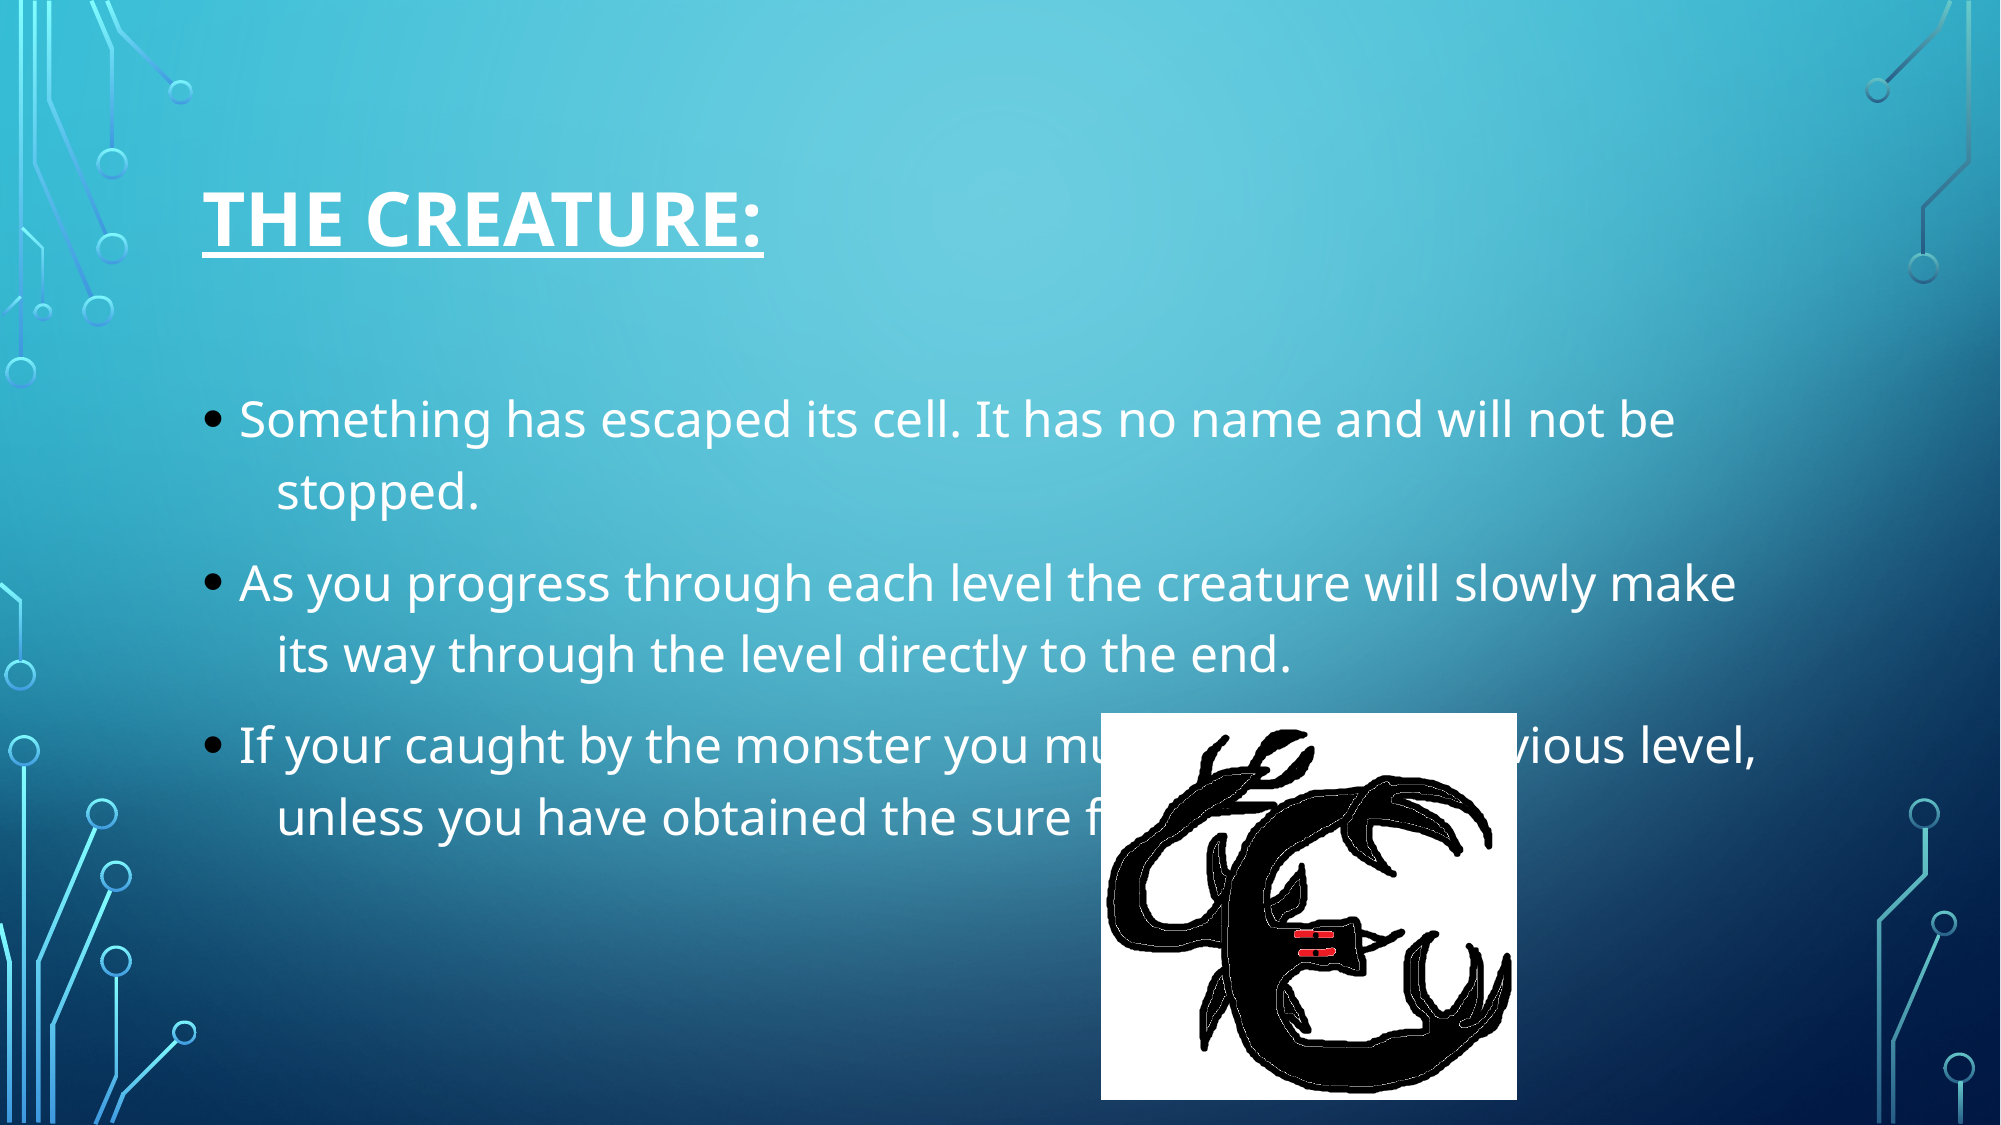

# The creature:
Something has escaped its cell. It has no name and will not be stopped.
As you progress through each level the creature will slowly make its way through the level directly to the end.
If your caught by the monster you must repeat the previous level, unless you have obtained the sure from that level.